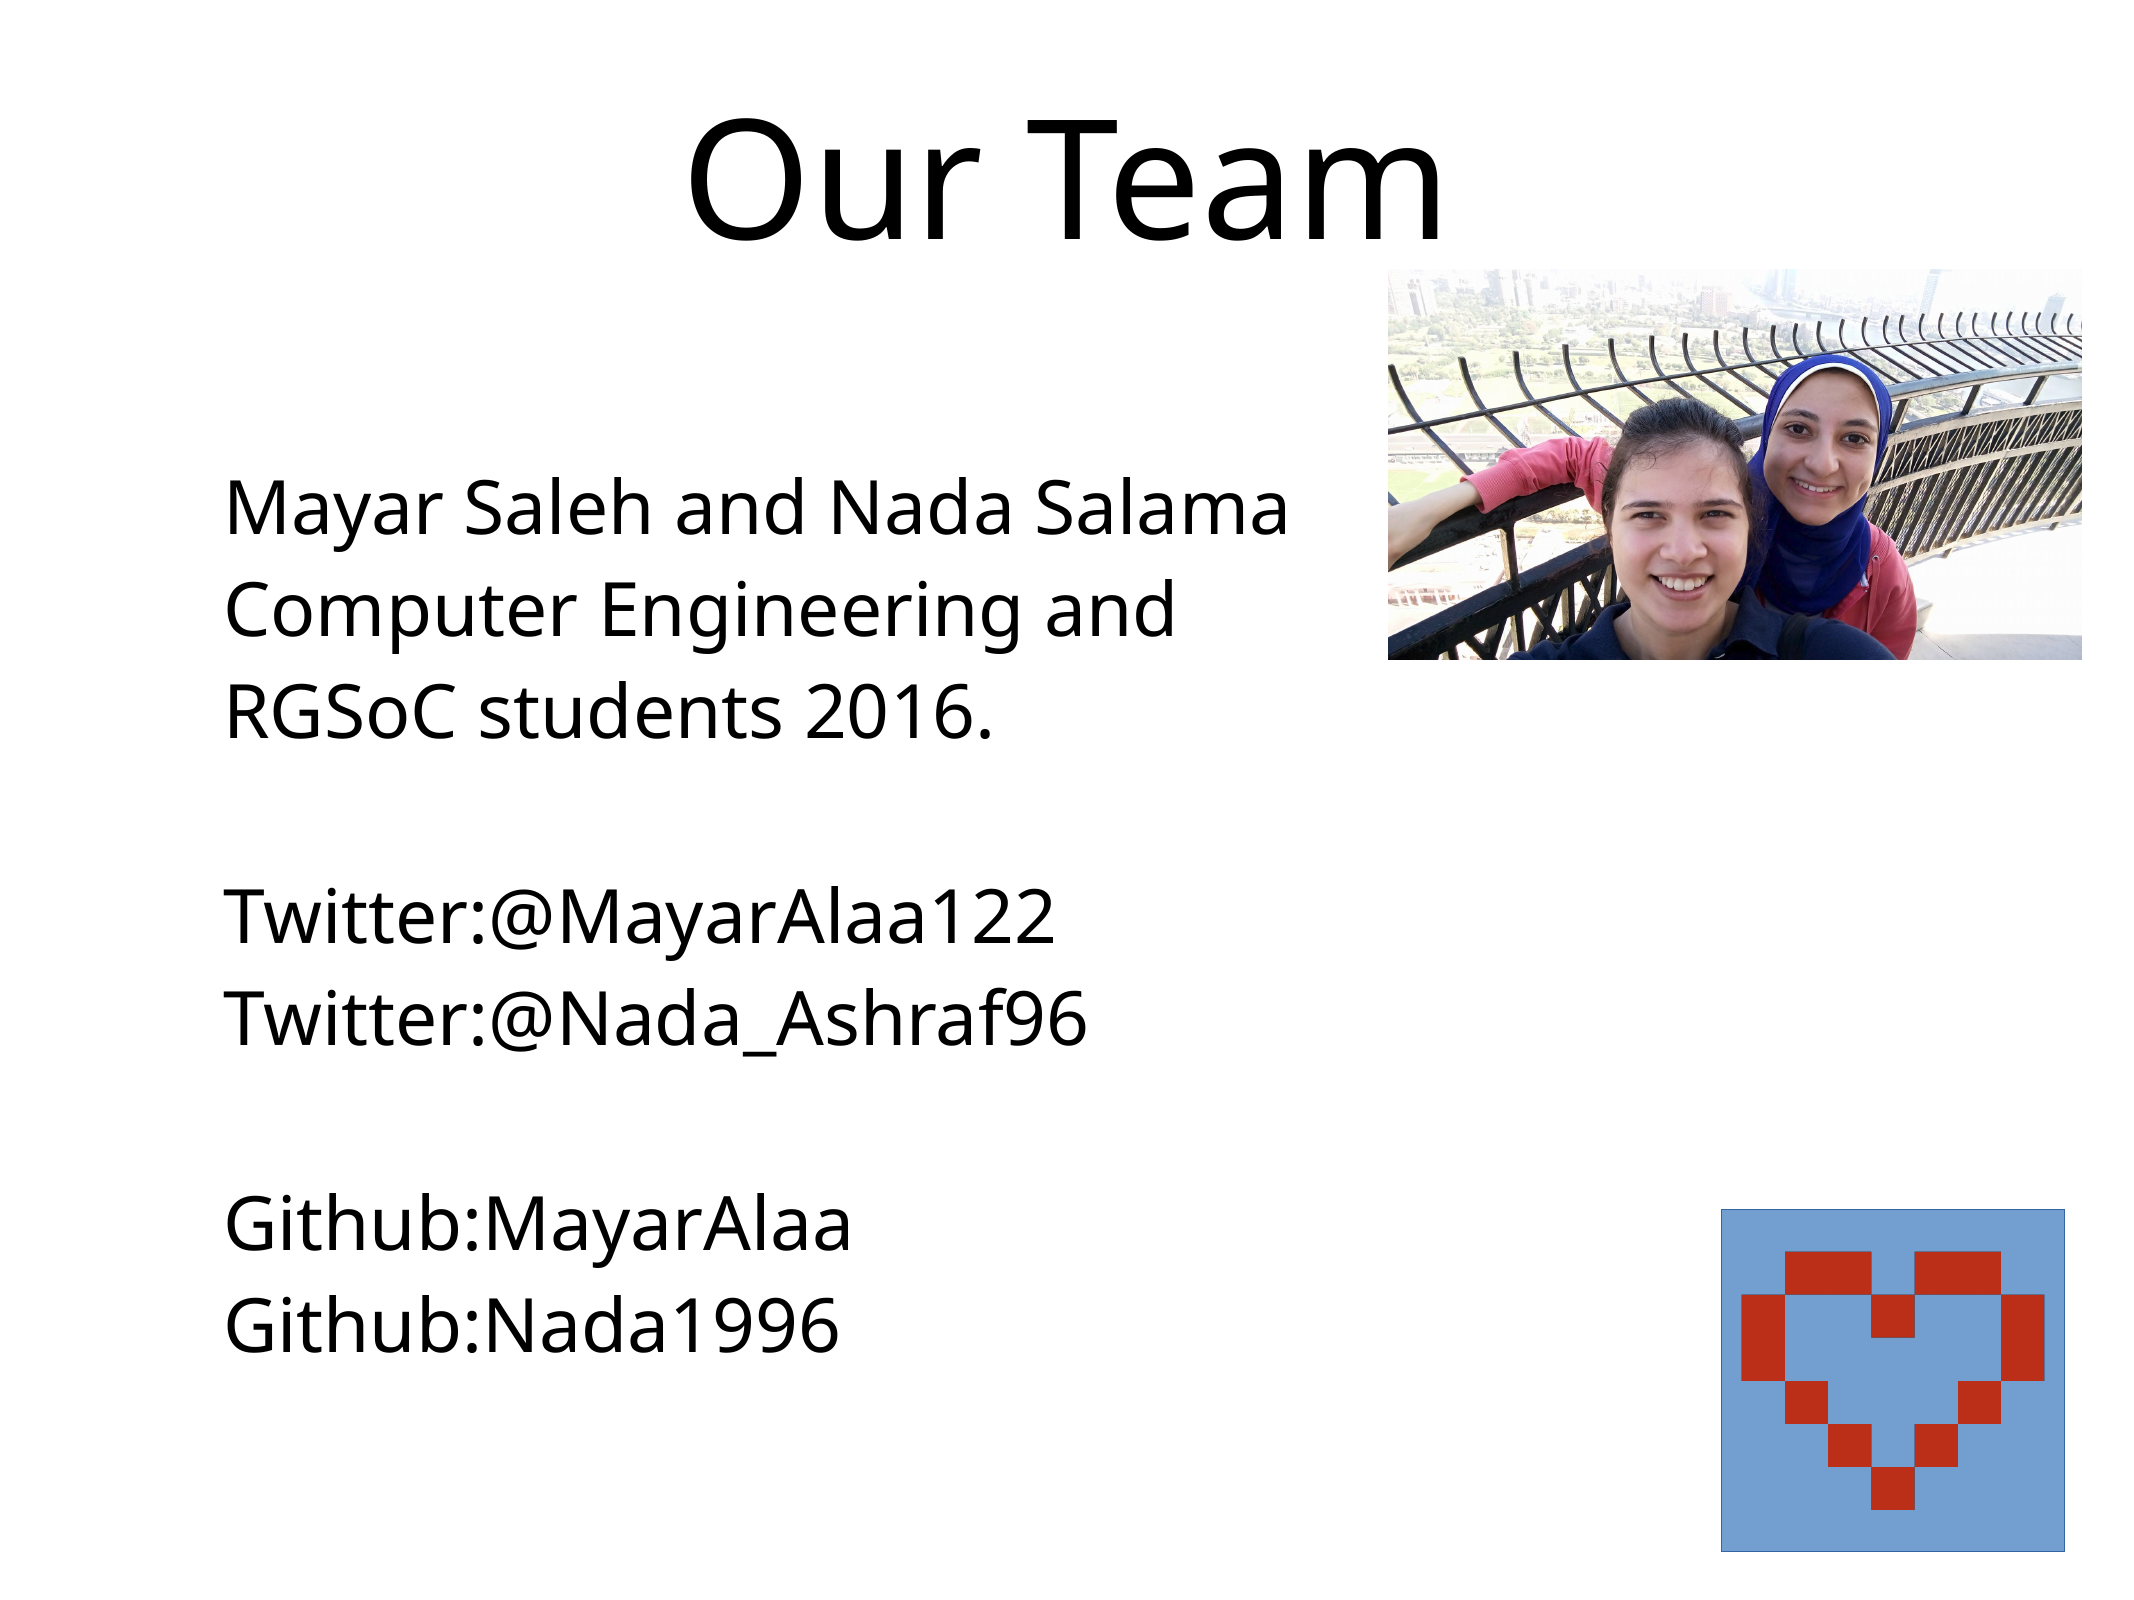

Our Team
Mayar Saleh and Nada Salama
Computer Engineering and
RGSoC students 2016.
Twitter:@MayarAlaa122
Twitter:@Nada_Ashraf96
Github:MayarAlaa
Github:Nada1996